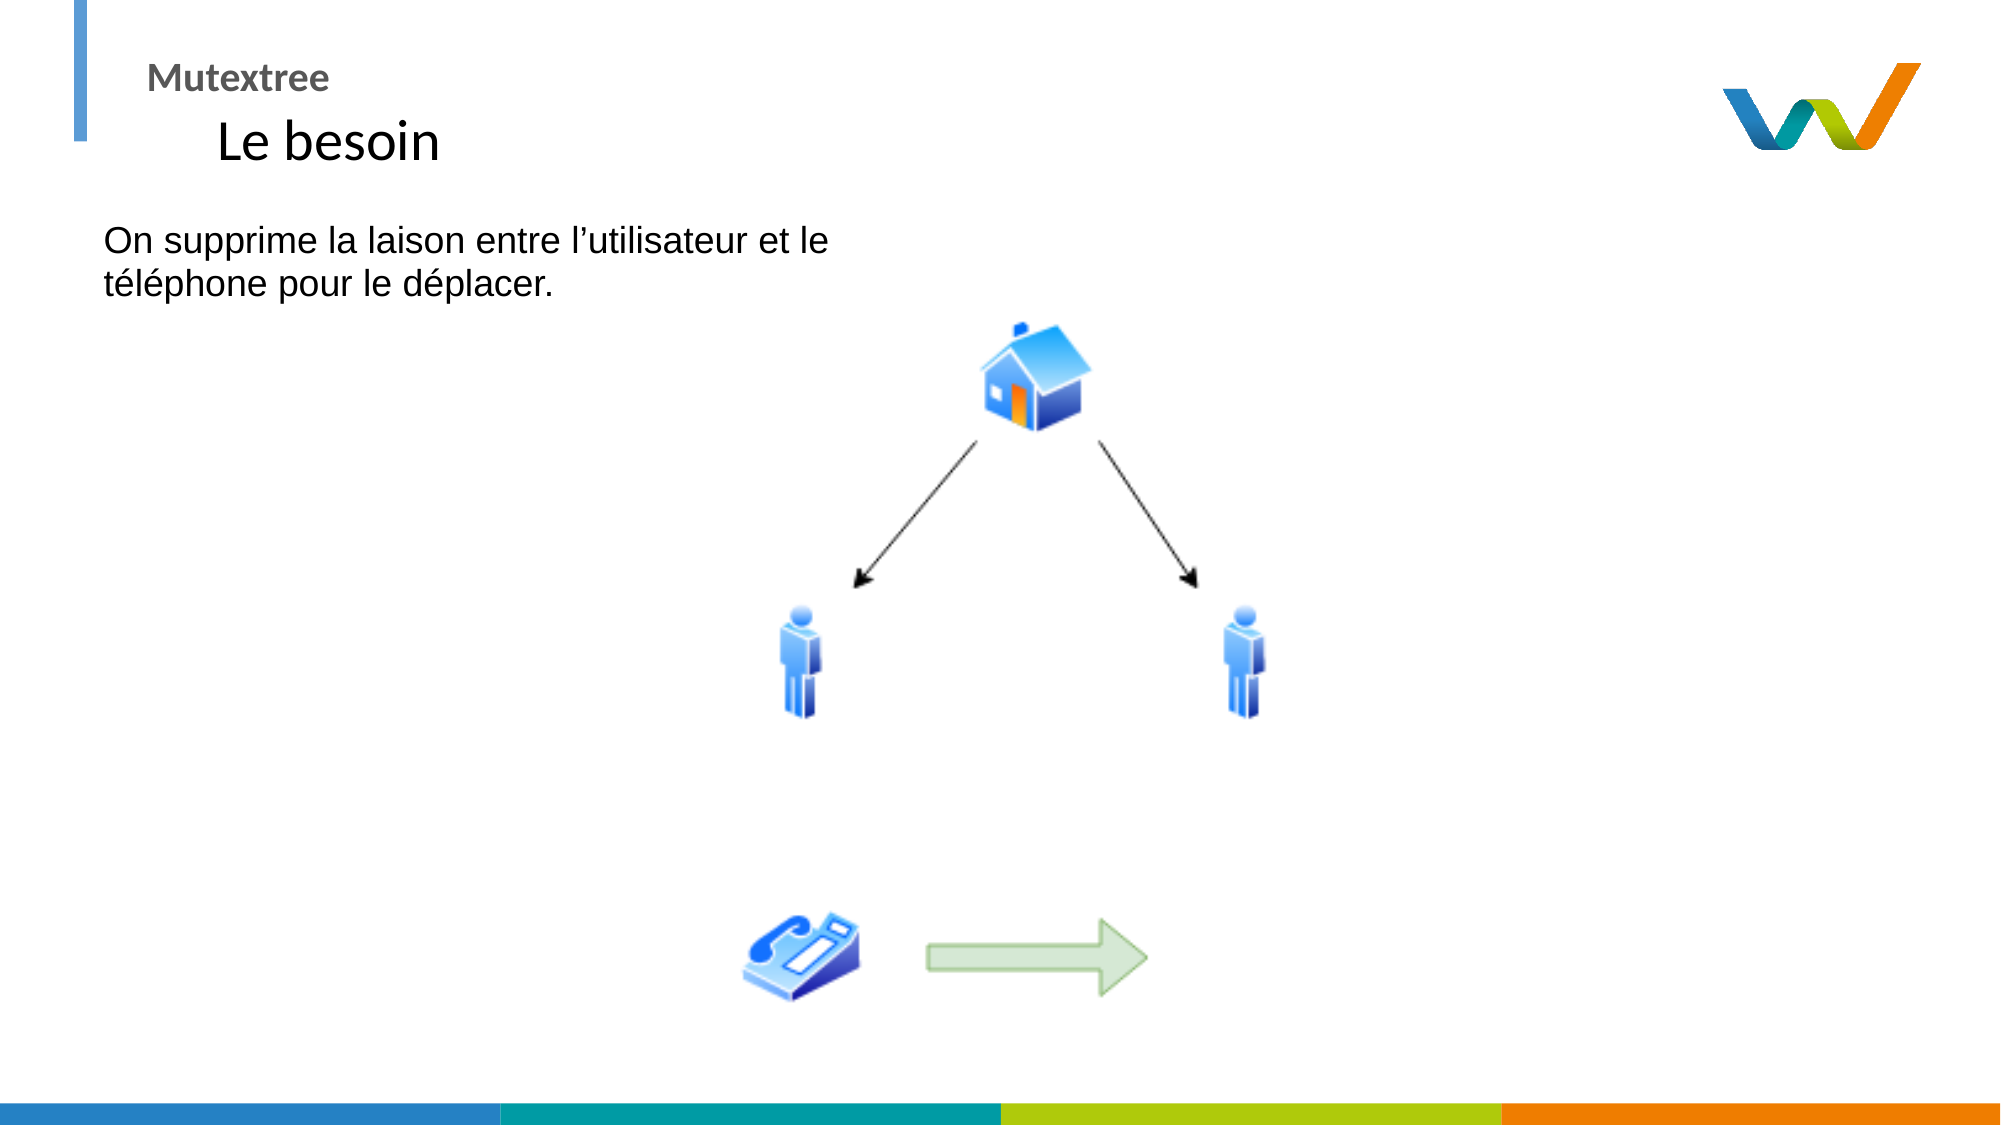

# Mutextree
Le besoin
On supprime la laison entre l’utilisateur et le téléphone pour le déplacer.